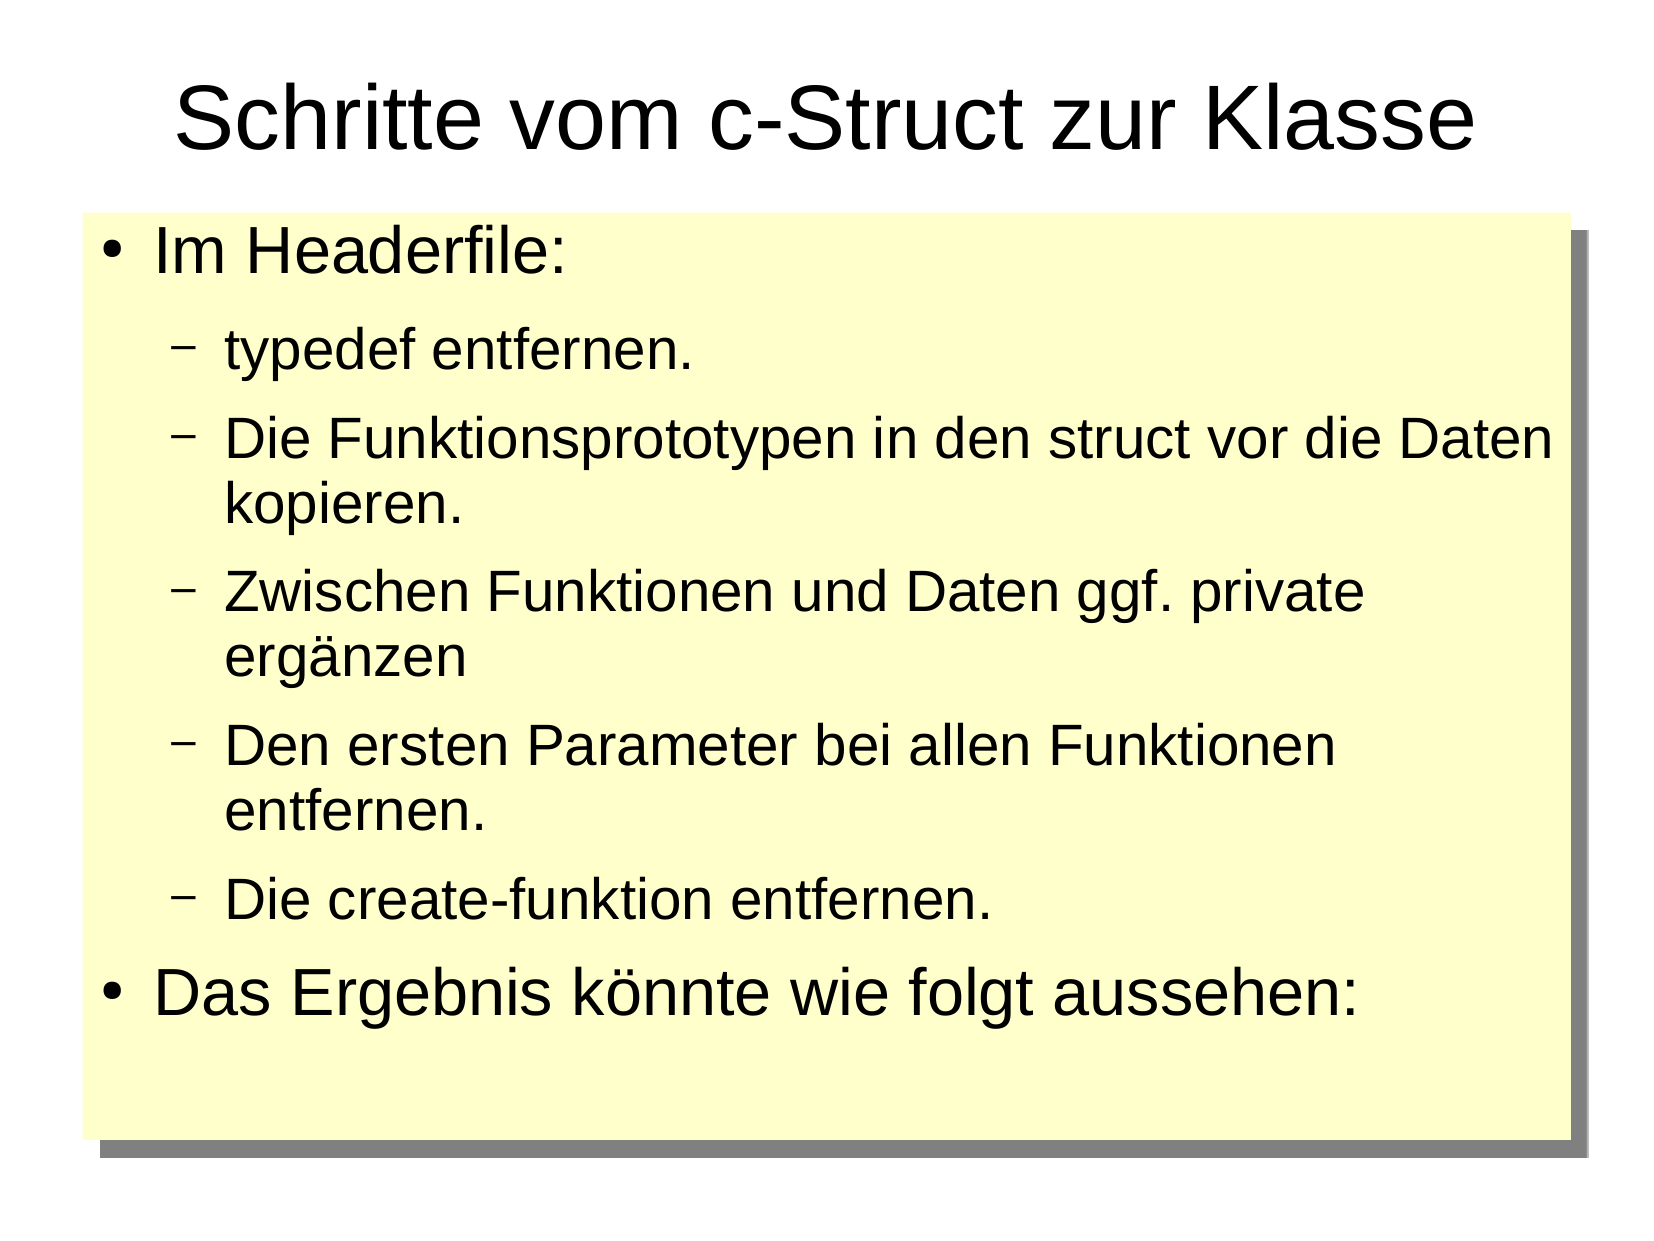

# Schritte vom c-Struct zur Klasse
Im Headerfile:
typedef entfernen.
Die Funktionsprototypen in den struct vor die Daten kopieren.
Zwischen Funktionen und Daten ggf. private ergänzen
Den ersten Parameter bei allen Funktionen entfernen.
Die create-funktion entfernen.
Das Ergebnis könnte wie folgt aussehen:
14